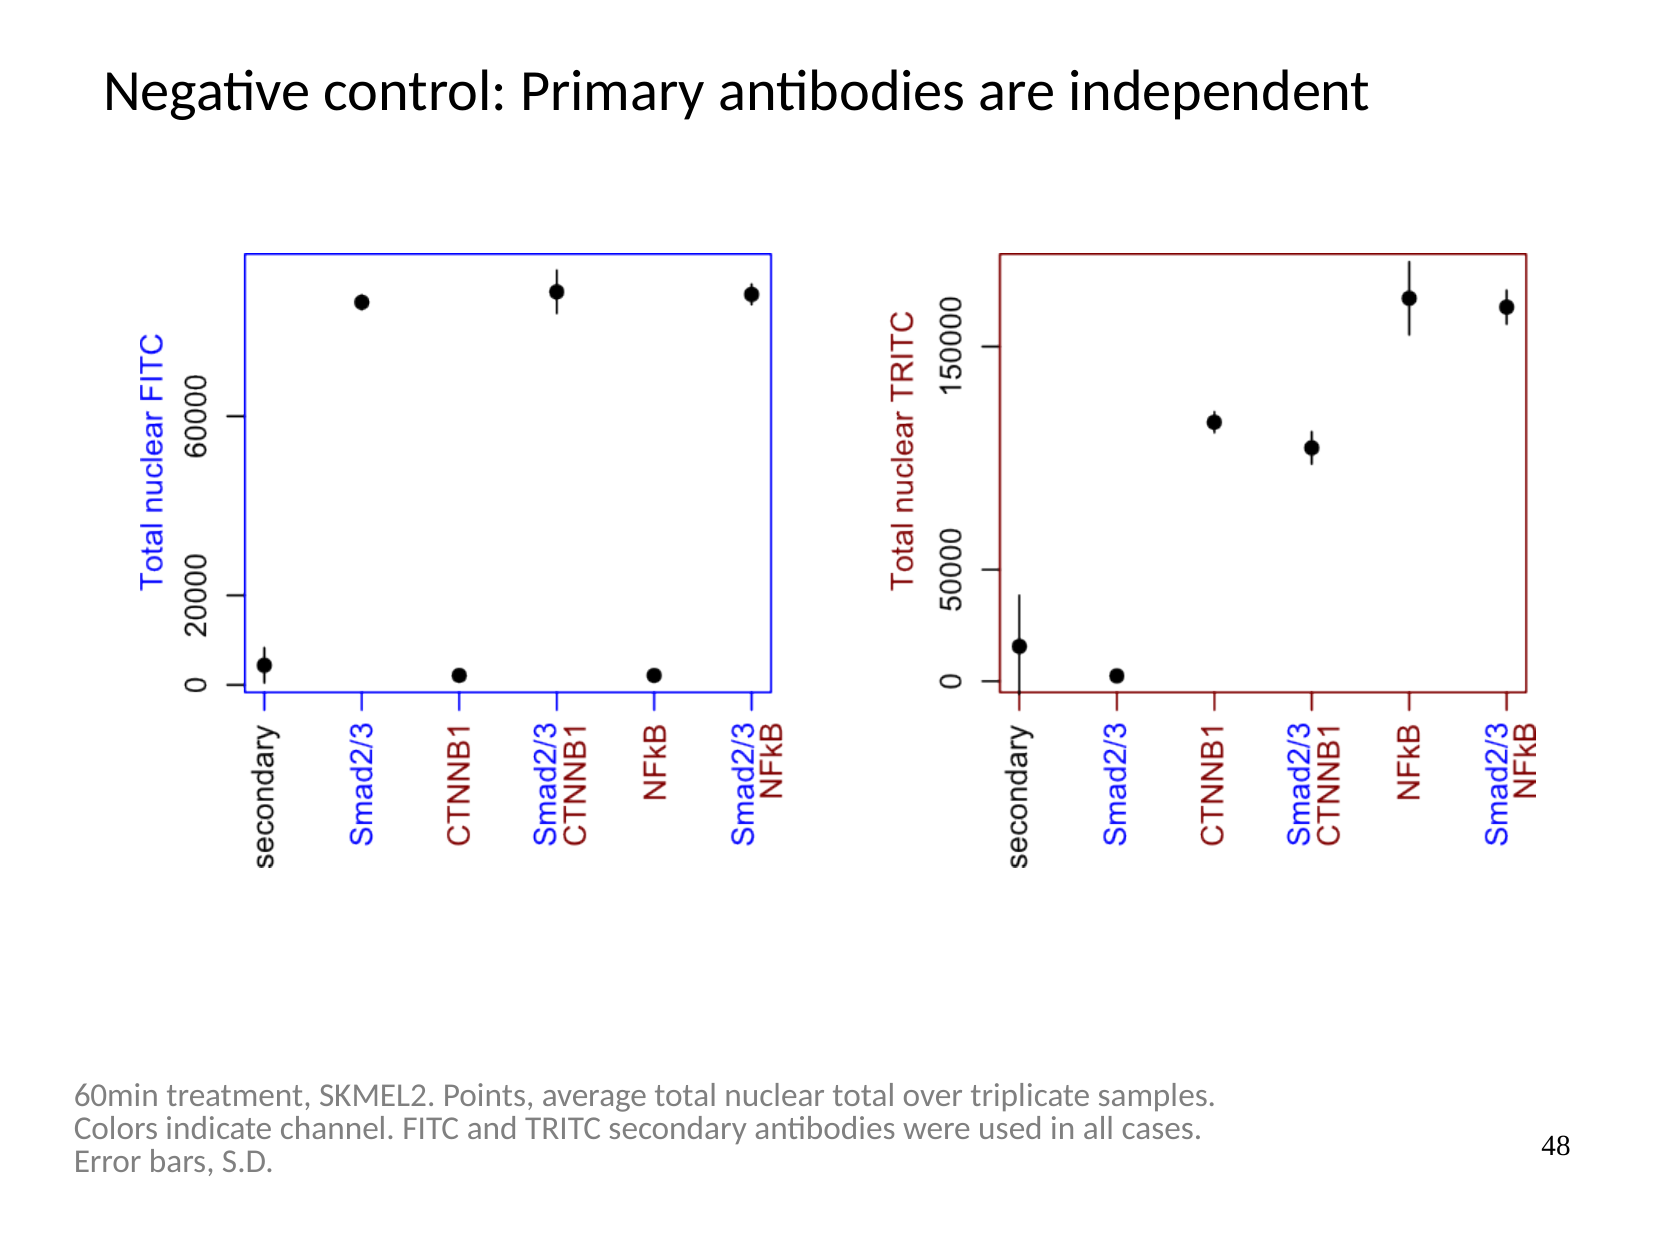

Negative control: Primary antibodies are independent
60min treatment, SKMEL2. Points, average total nuclear total over triplicate samples.
Colors indicate channel. FITC and TRITC secondary antibodies were used in all cases.
Error bars, S.D.
48